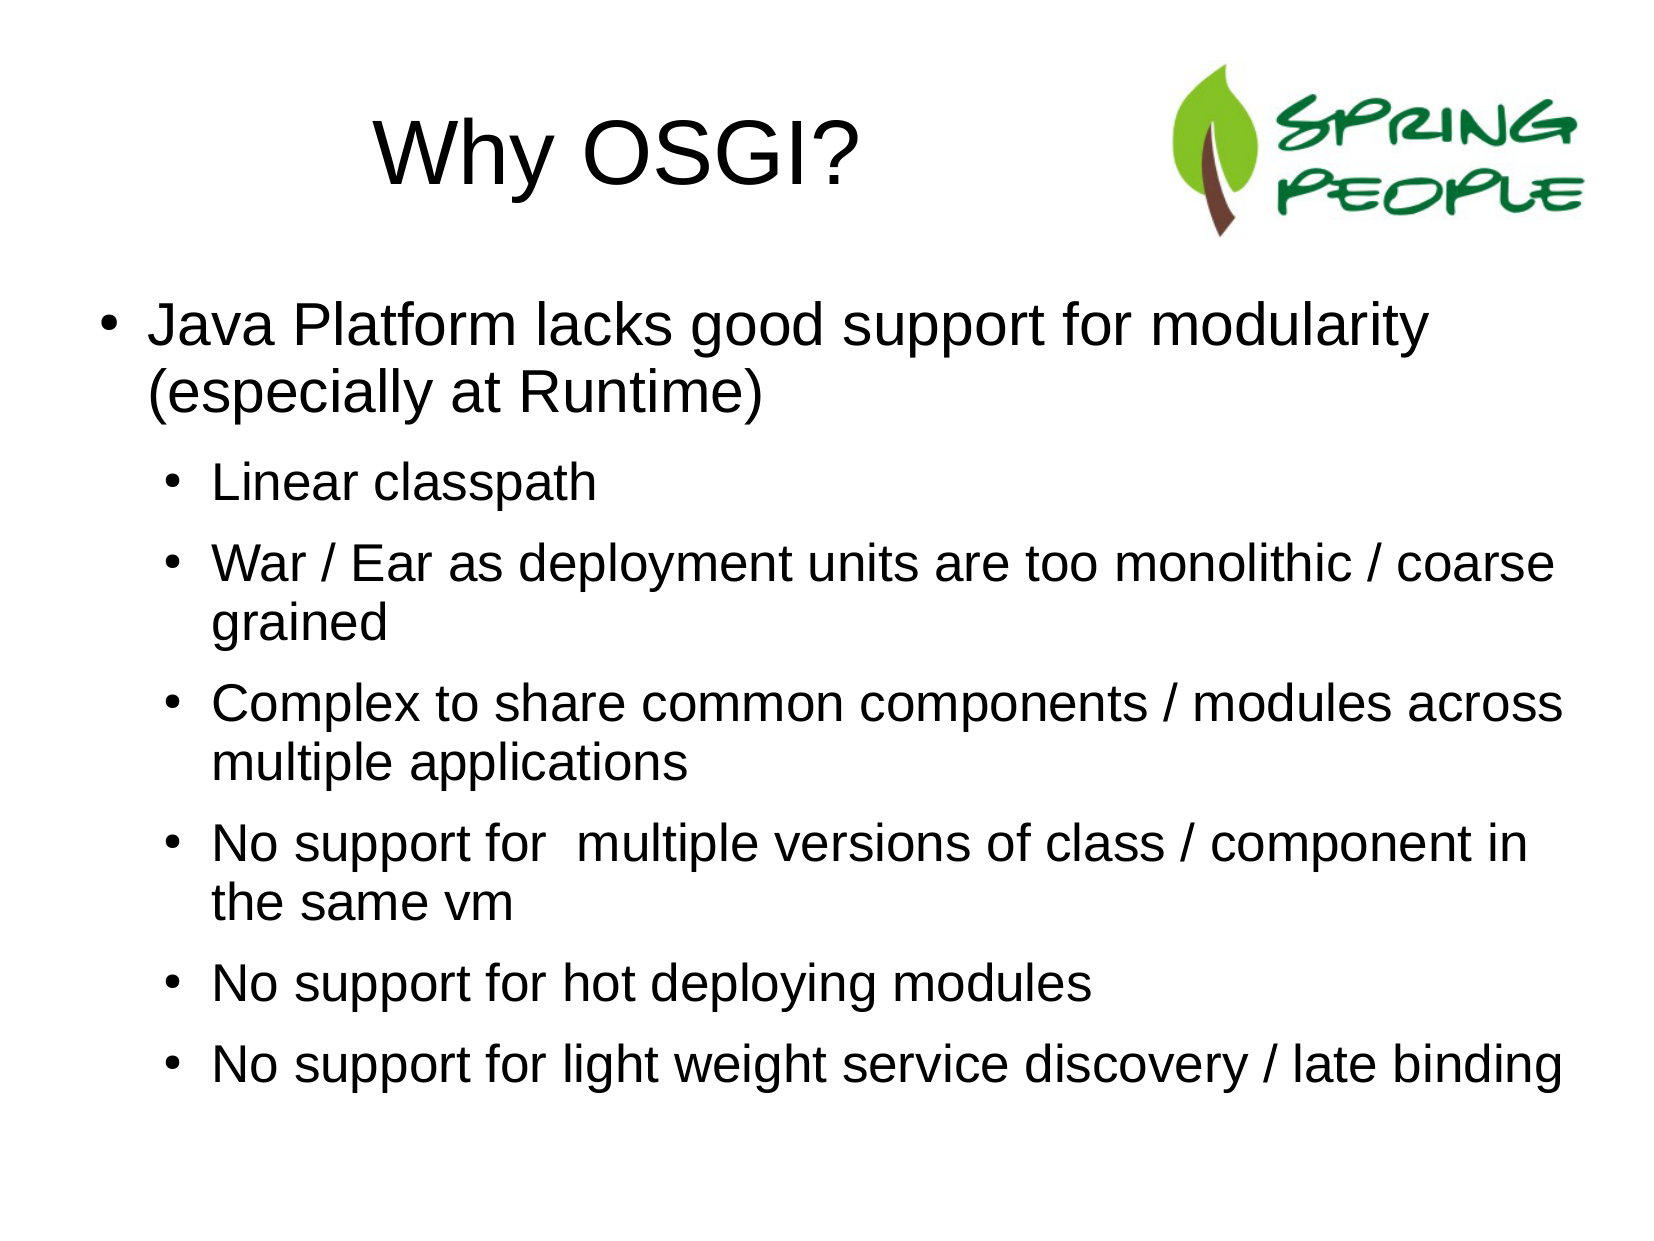

# Why OSGI?
Java Platform lacks good support for modularity (especially at Runtime)
Linear classpath
War / Ear as deployment units are too monolithic / coarse grained
Complex to share common components / modules across multiple applications
No support for multiple versions of class / component in the same vm
No support for hot deploying modules
No support for light weight service discovery / late binding